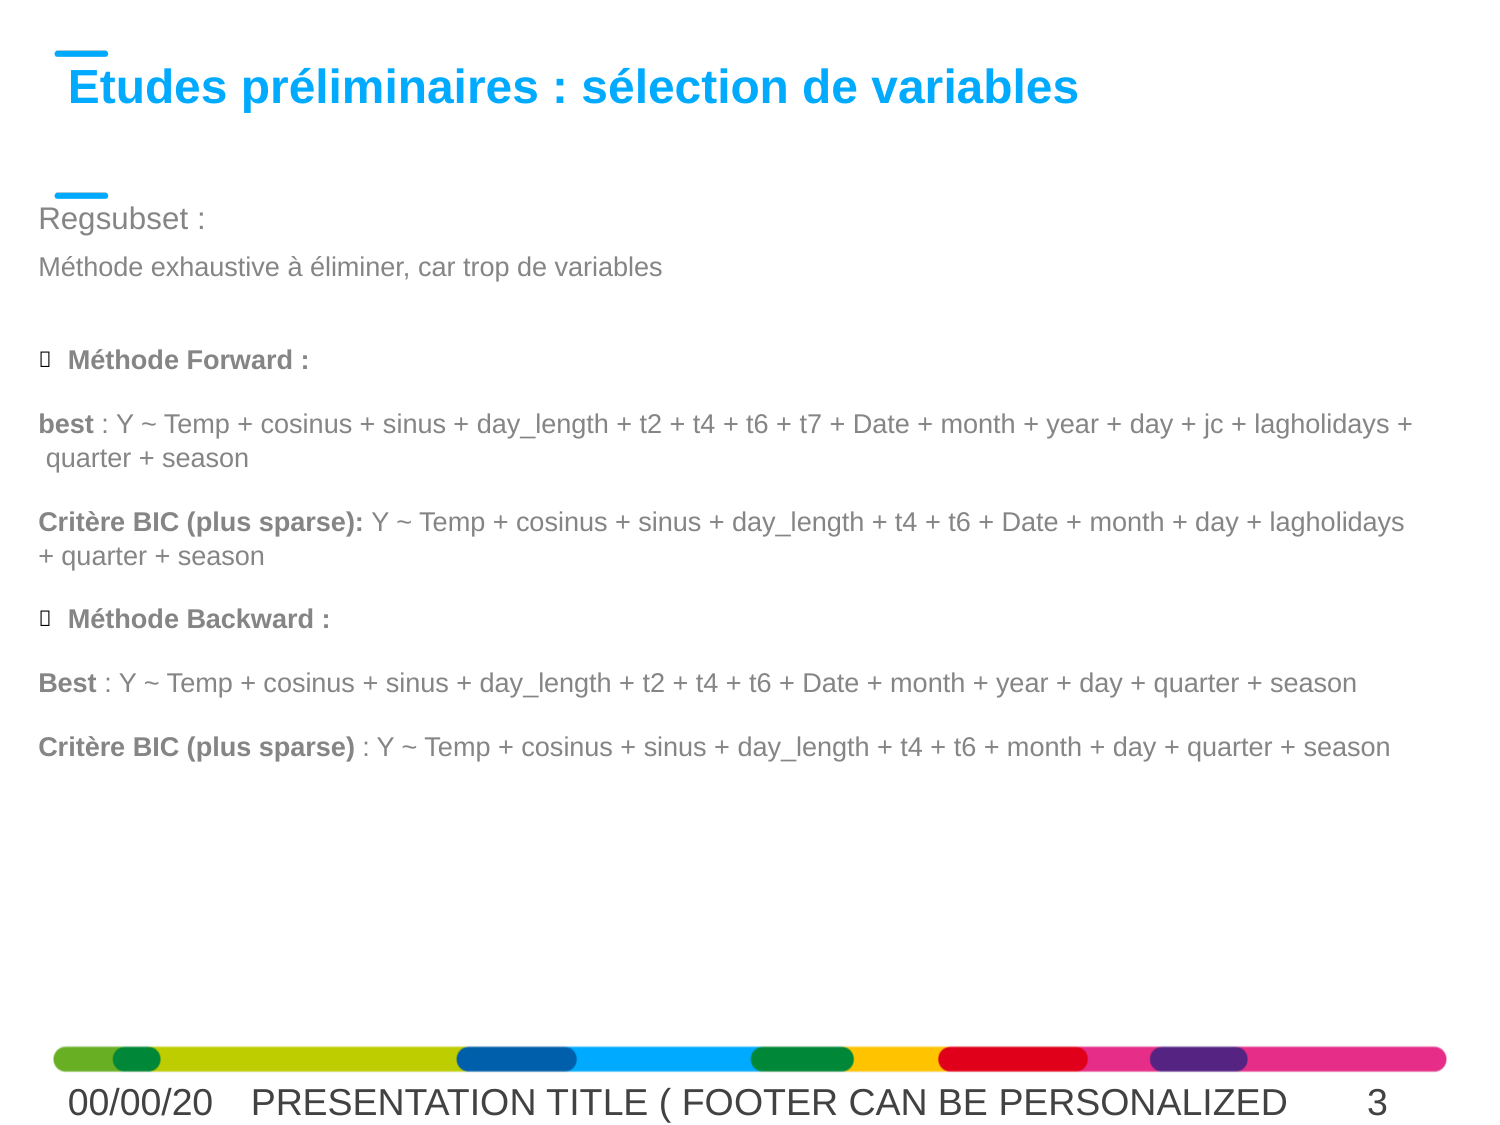

# Etudes préliminaires : sélection de variables
Regsubset :
Méthode exhaustive à éliminer, car trop de variables
Méthode Forward :
best : Y ~ Temp + cosinus + sinus + day_length + t2 + t4 + t6 + t7 + Date + month + year + day + jc + lagholidays + quarter + season
Critère BIC (plus sparse): Y ~ Temp + cosinus + sinus + day_length + t4 + t6 + Date + month + day + lagholidays + quarter + season
Méthode Backward :
Best : Y ~ Temp + cosinus + sinus + day_length + t2 + t4 + t6 + Date + month + year + day + quarter + season
Critère BIC (plus sparse) : Y ~ Temp + cosinus + sinus + day_length + t4 + t6 + month + day + quarter + season
00/00/2016
PRESENTATION TITLE ( FOOTER CAN BE PERSONALIZED AS FOLLOW: INSERT / HEADER AND FOOTER")